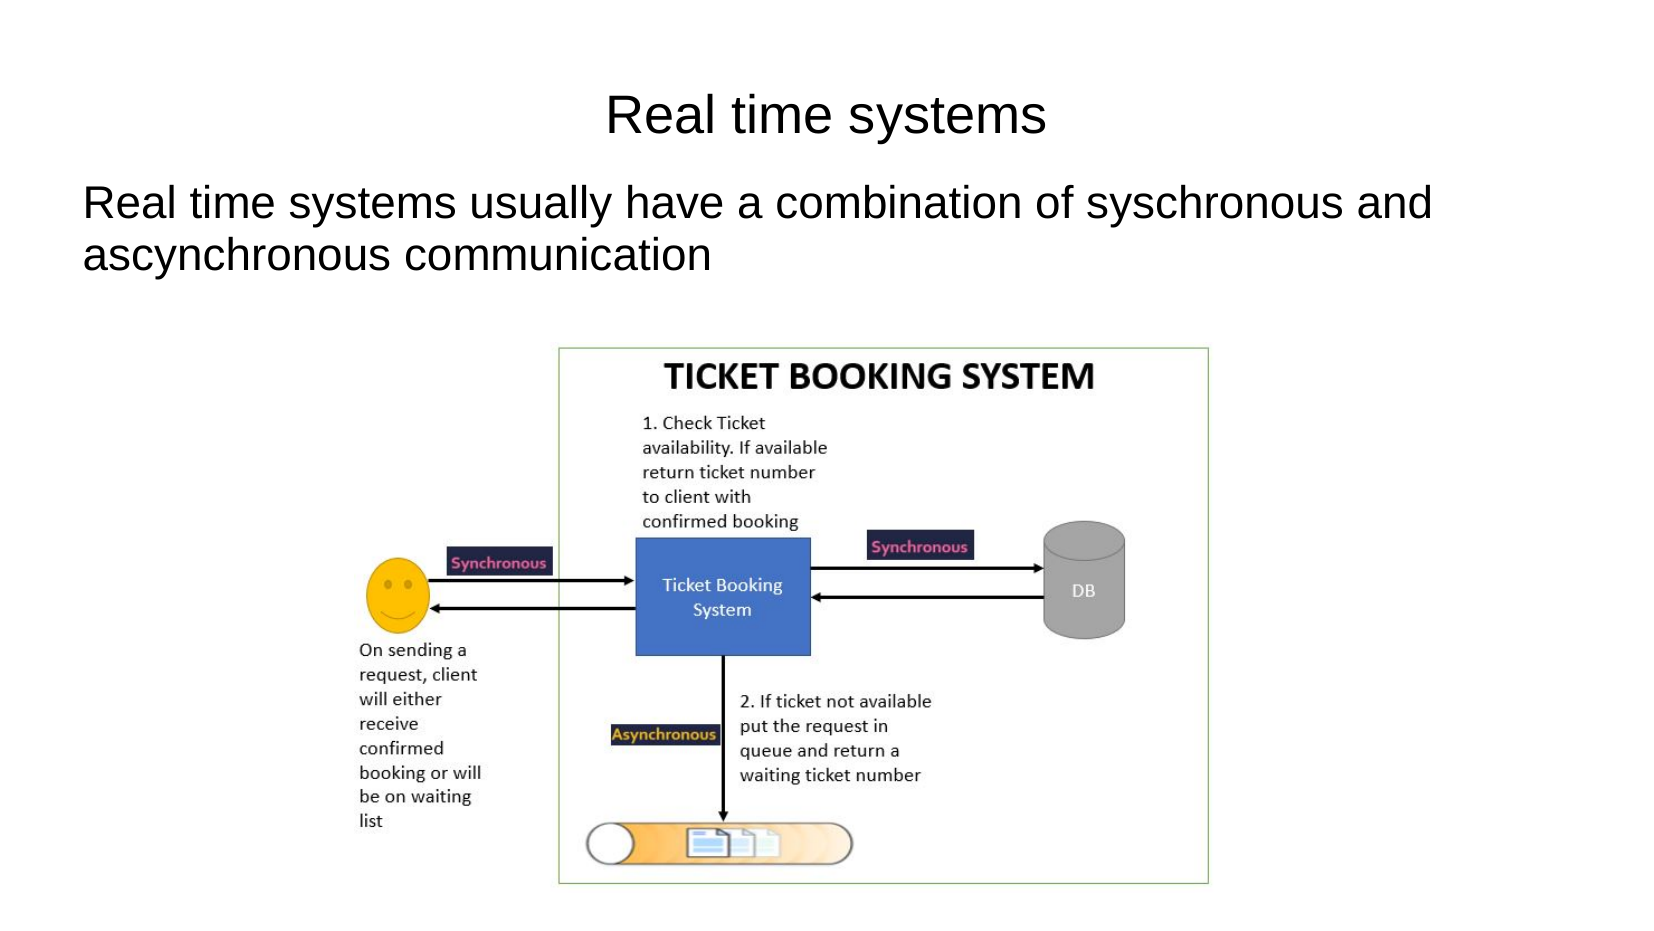

# Real time systems
Real time systems usually have a combination of syschronous and ascynchronous communication